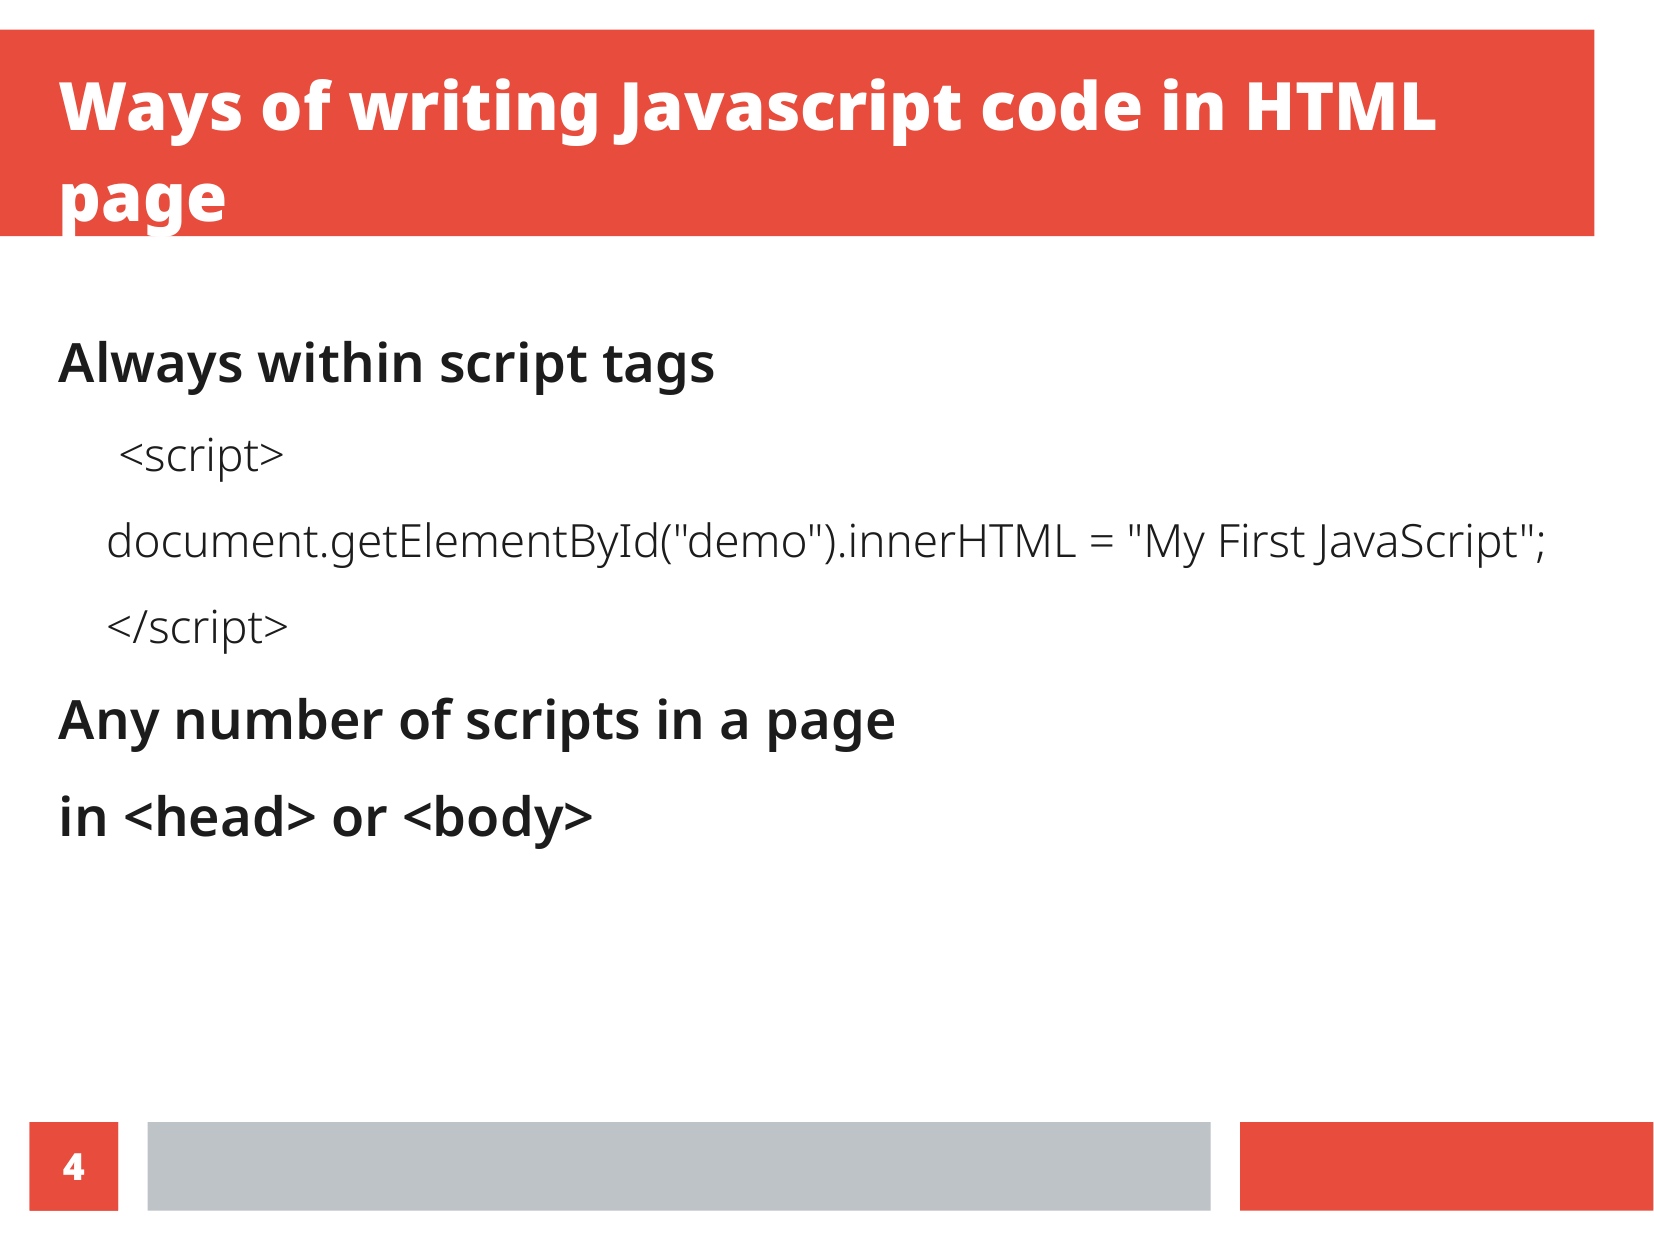

# Ways of writing Javascript code in HTML page
Always within script tags
 <script>
document.getElementById("demo").innerHTML = "My First JavaScript";
</script>
Any number of scripts in a page
in <head> or <body>
4